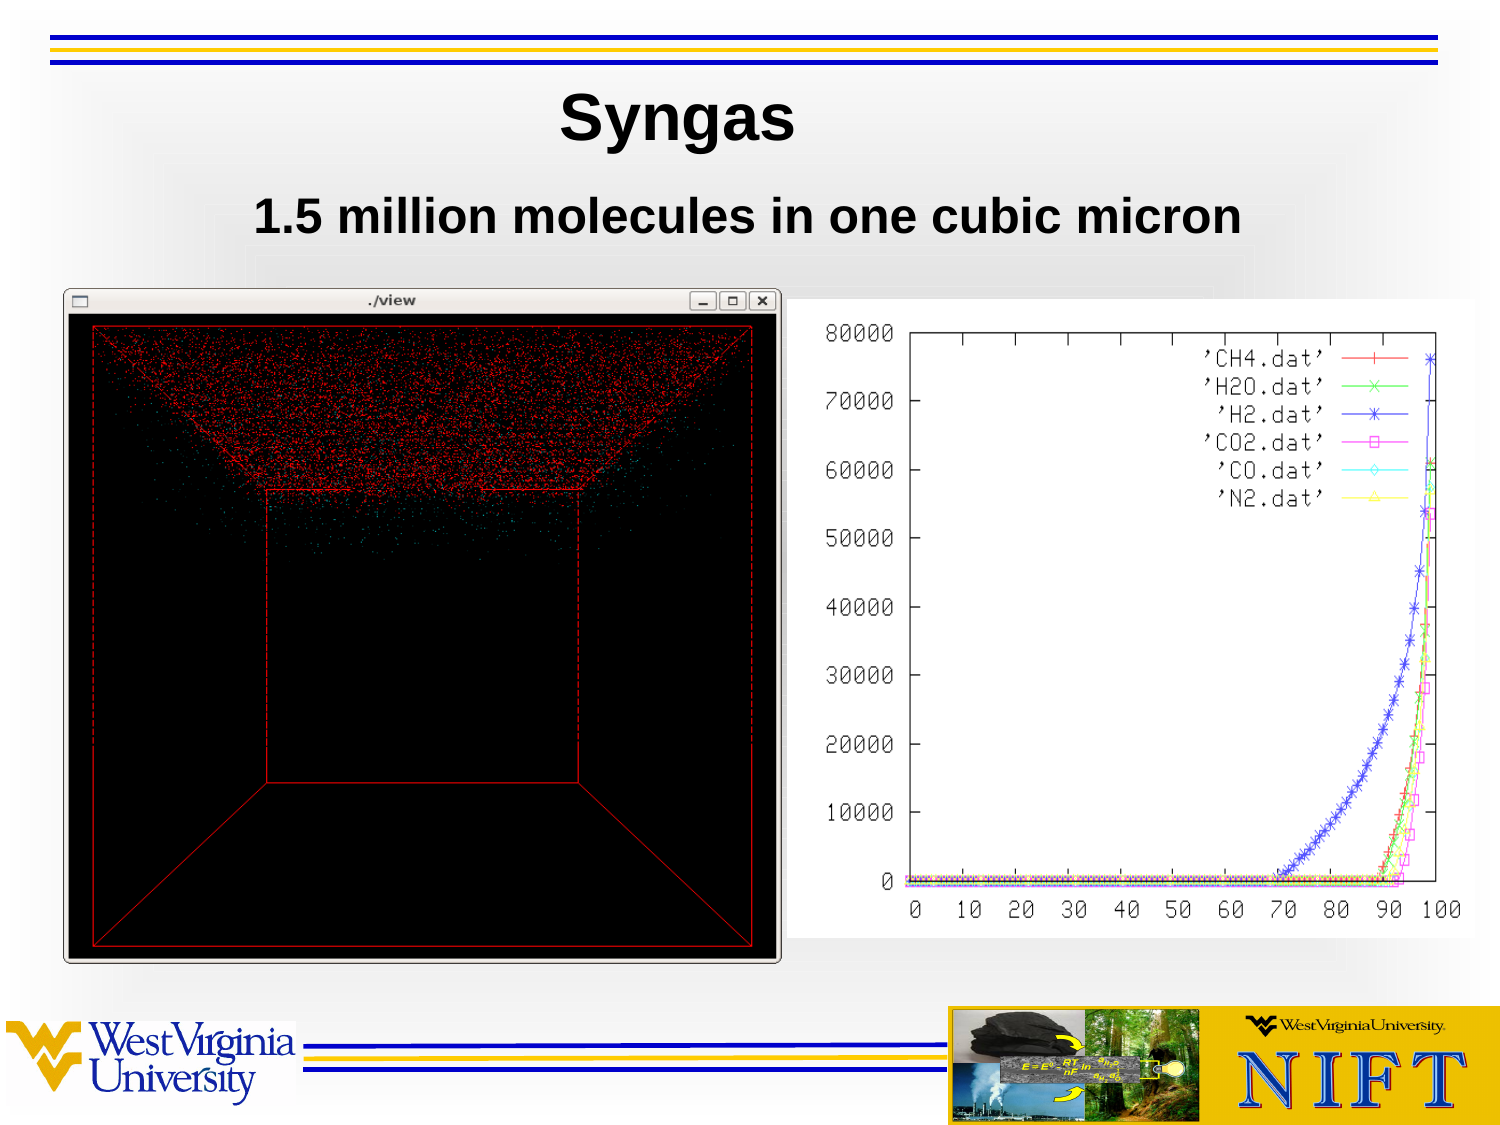

# Syngas
1.5 million molecules in one cubic micron